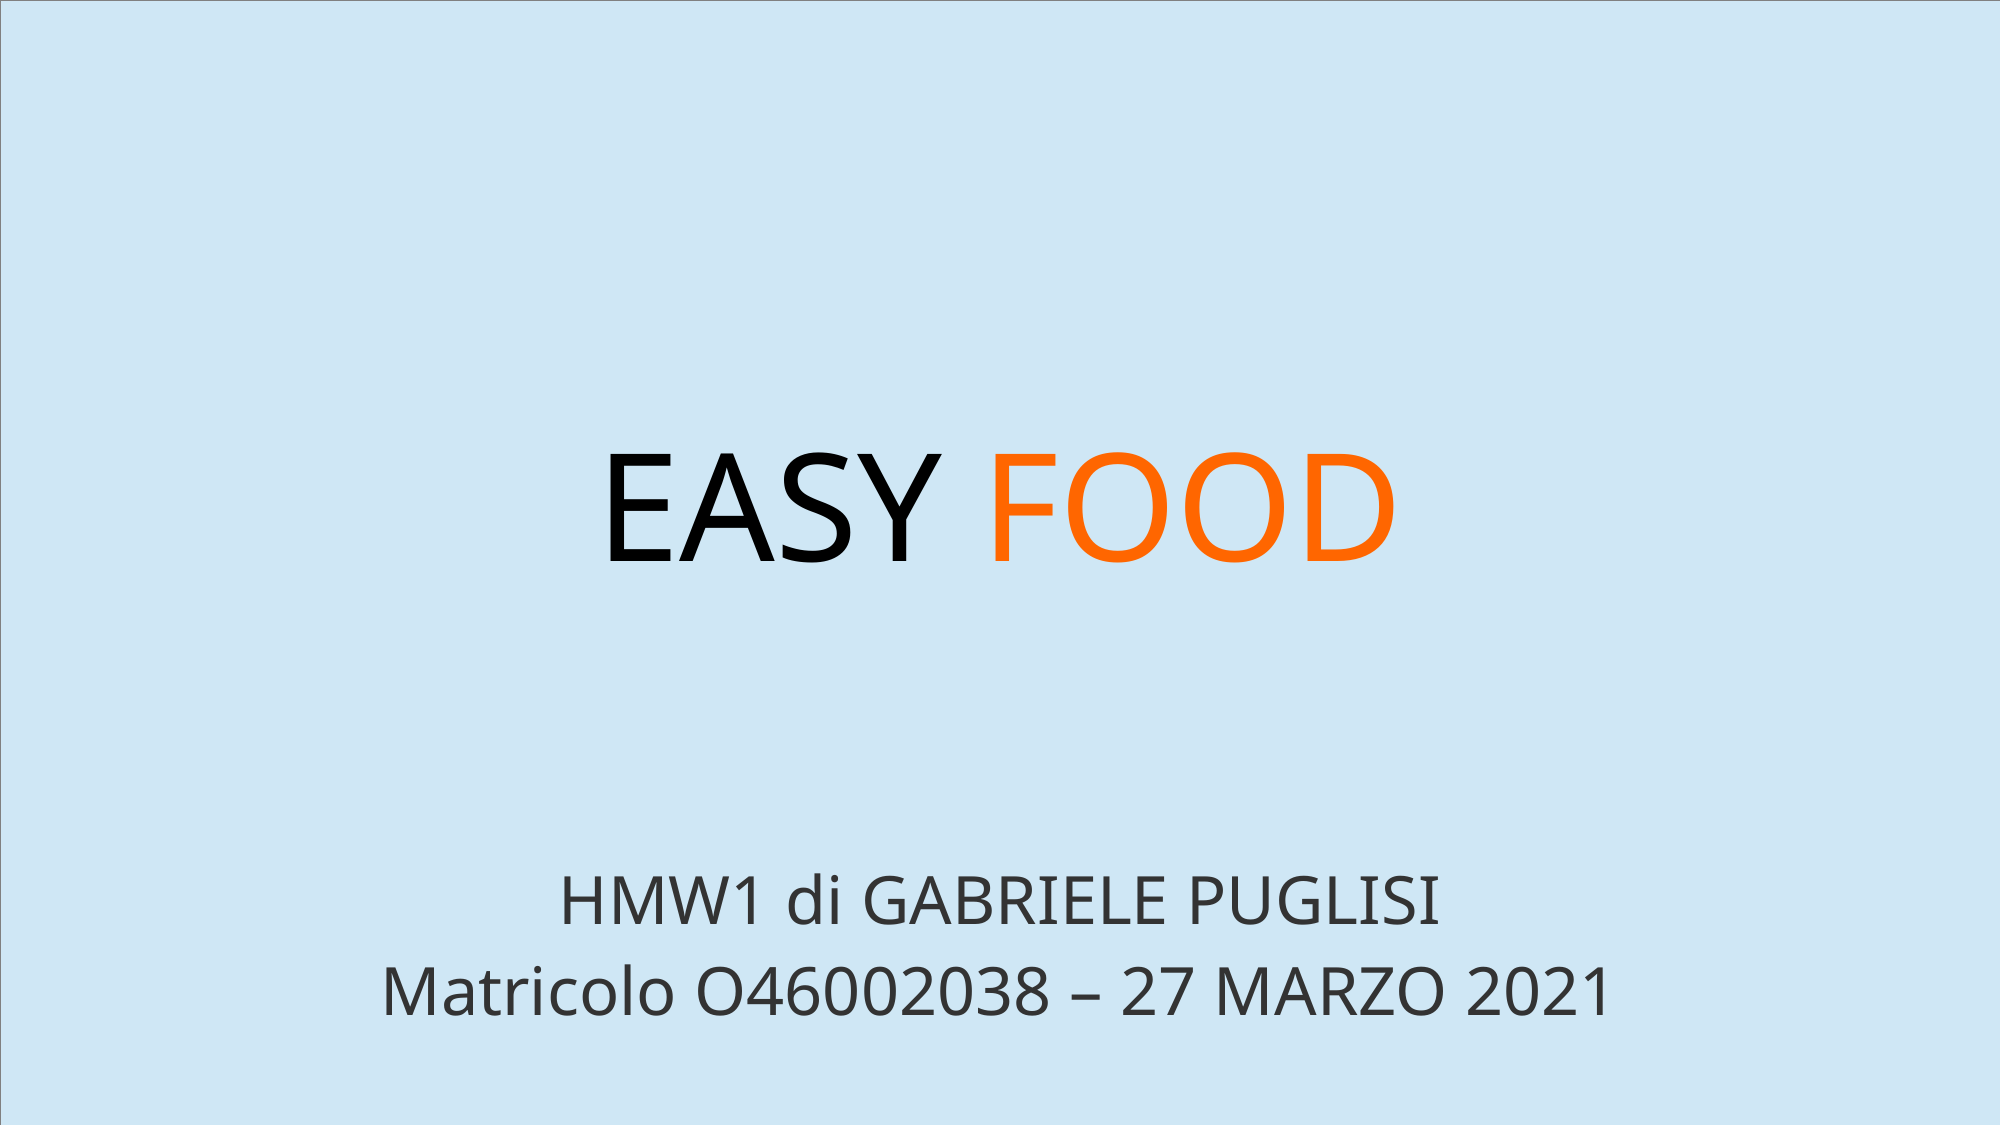

EASY FOOD
HMW1 di GABRIELE PUGLISI
Matricolo O46002038 – 27 MARZO 2021